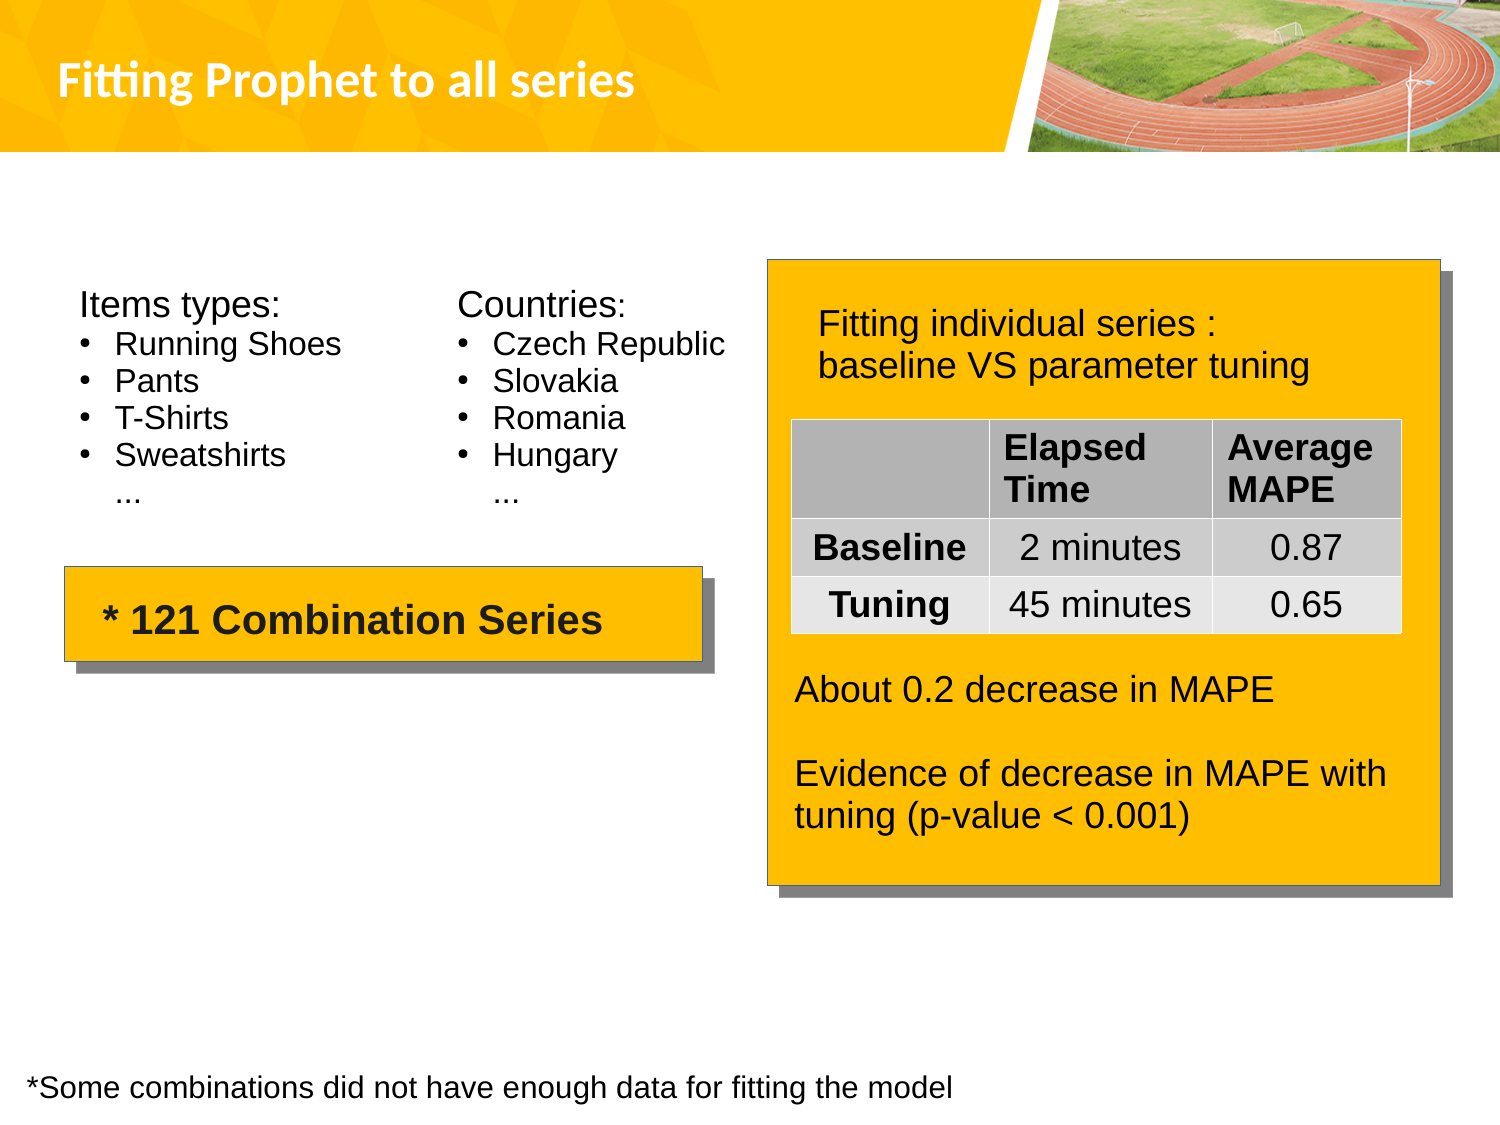

# Fitting Prophet to all series
Items types:
Running Shoes
Pants
T-Shirts
Sweatshirts
...
Countries:
Czech Republic
Slovakia
Romania
Hungary
...
Fitting individual series : baseline VS parameter tuning
| | Elapsed Time | Average MAPE |
| --- | --- | --- |
| Baseline | 2 minutes | 0.87 |
| Tuning | 45 minutes | 0.65 |
* 121 Combination Series
About 0.2 decrease in MAPE
Evidence of decrease in MAPE with tuning (p-value < 0.001)
*Some combinations did not have enough data for fitting the model